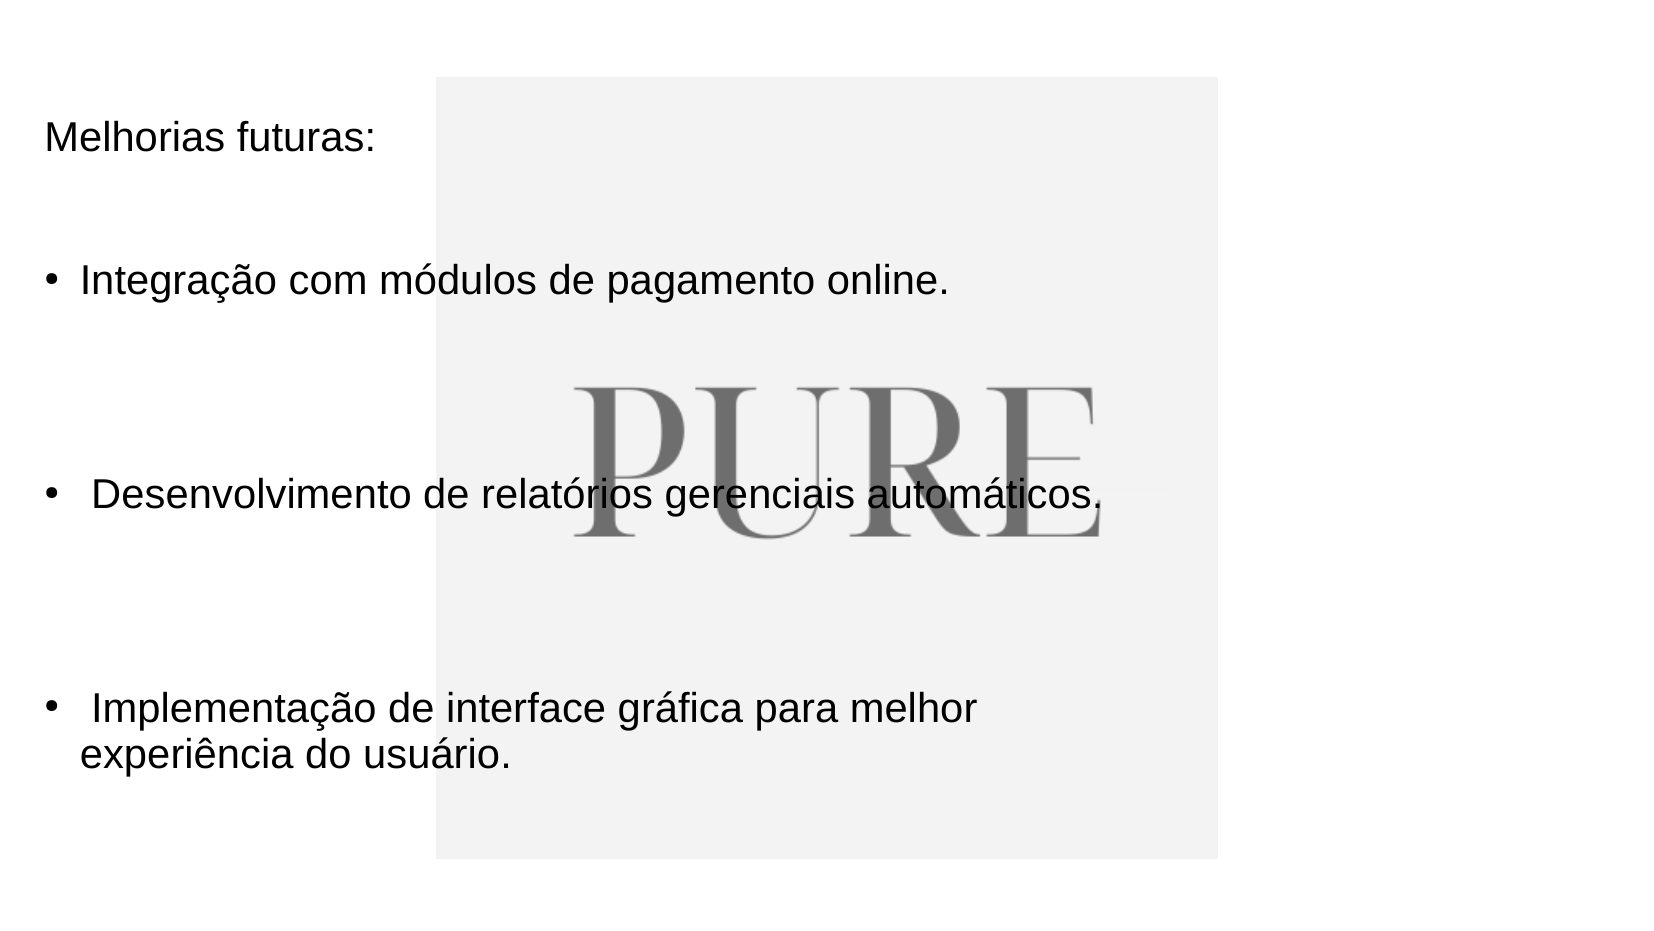

Melhorias futuras:
Integração com módulos de pagamento online.
 Desenvolvimento de relatórios gerenciais automáticos.
 Implementação de interface gráfica para melhor experiência do usuário.